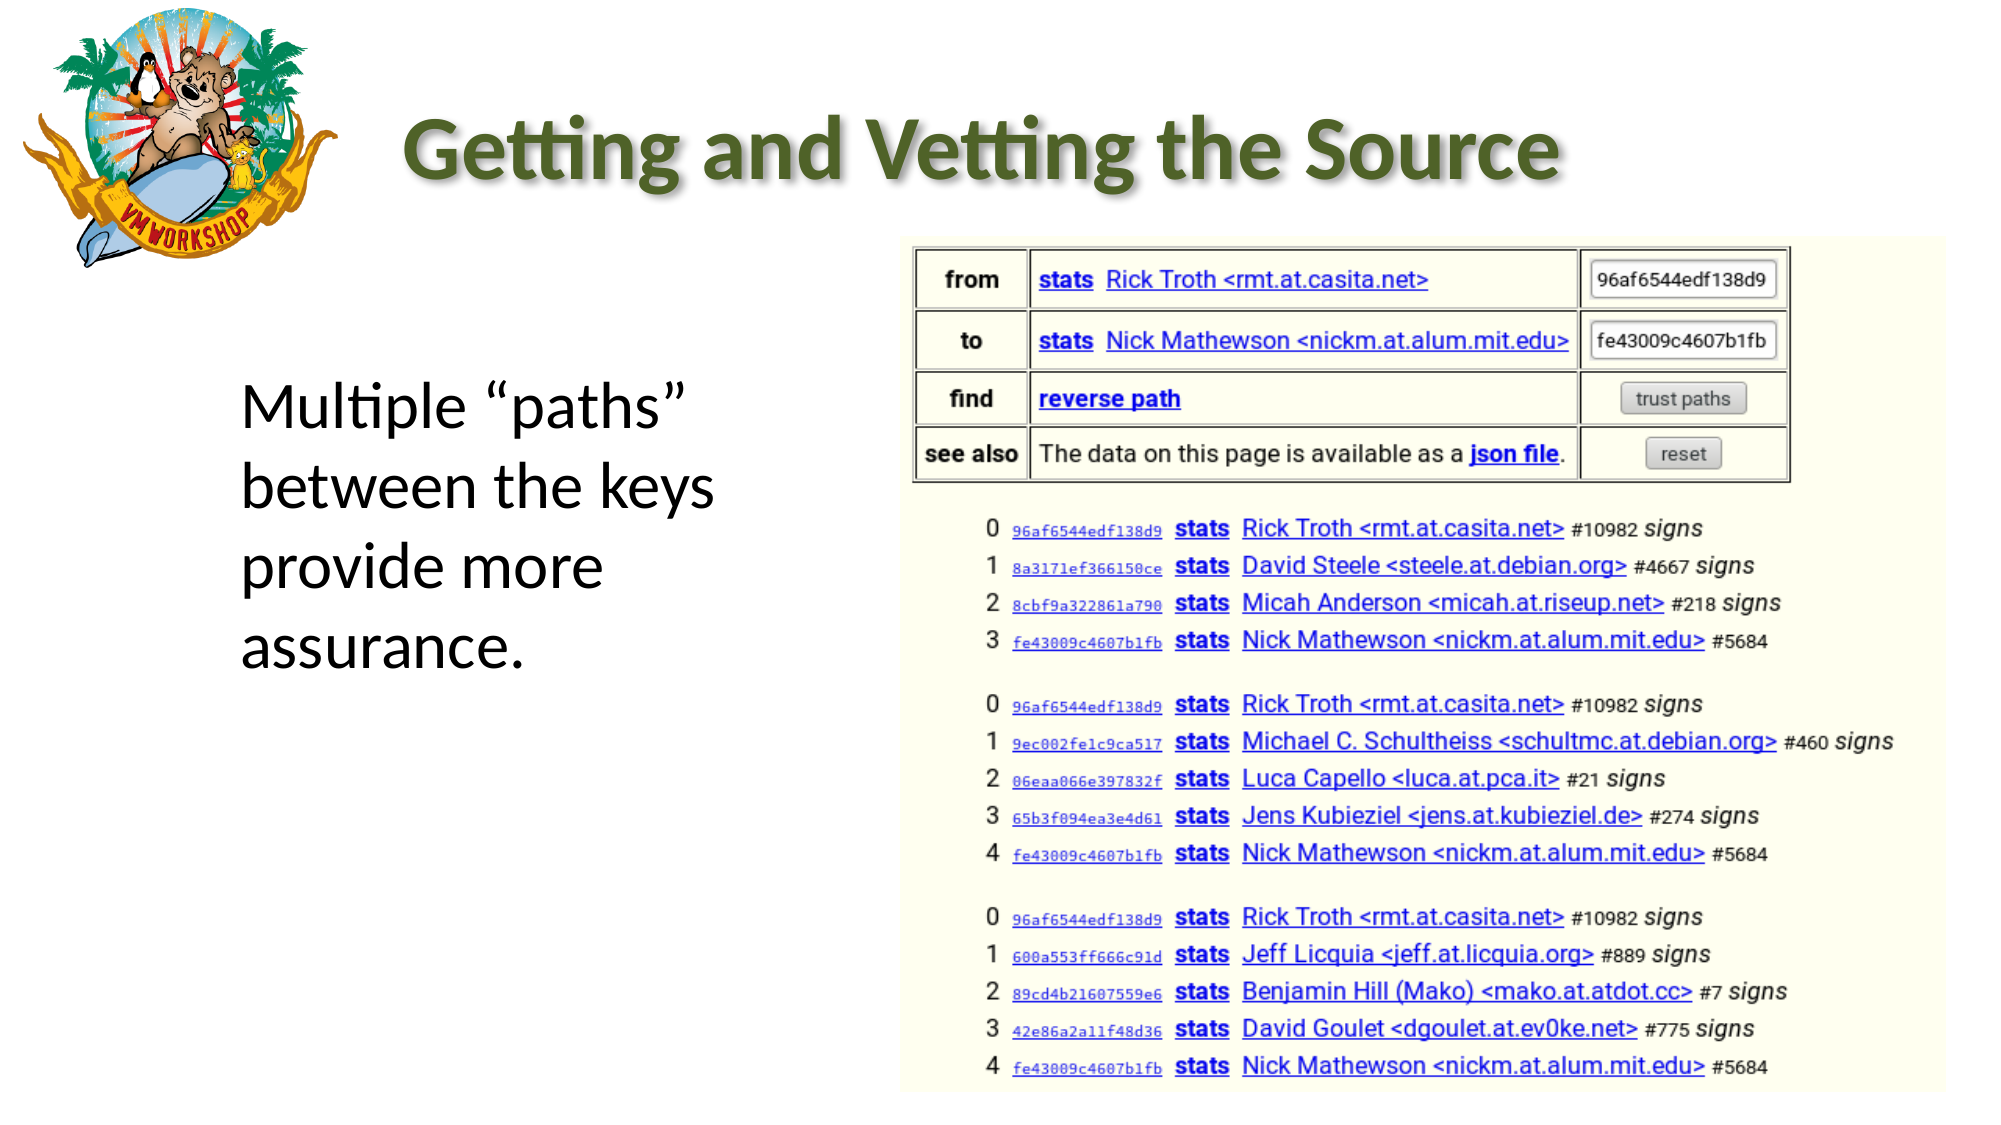

# Getting and Vetting the Source
Multiple “paths”
between the keys
provide more
assurance.
VM Workshop
60